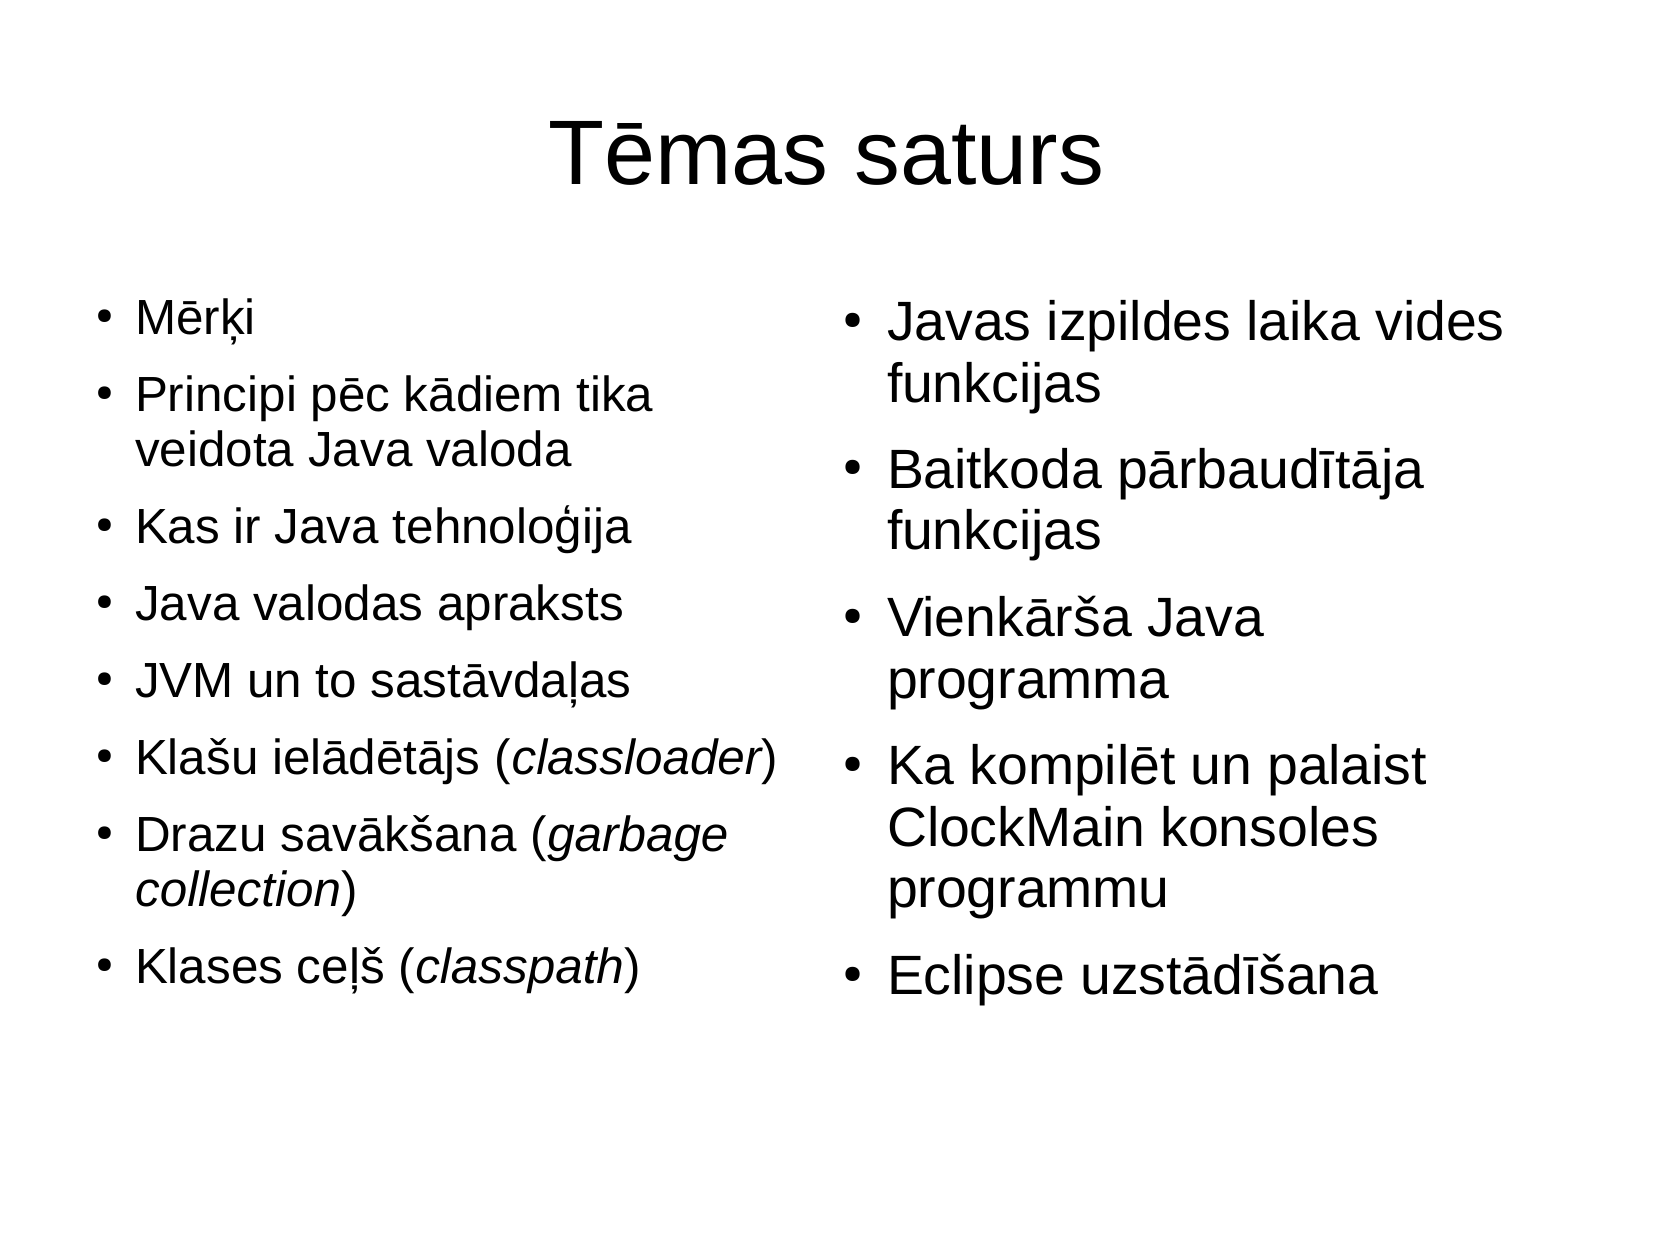

# Tēmas saturs
Mērķi
Principi pēc kādiem tika veidota Java valoda
Kas ir Java tehnoloģija
Java valodas apraksts
JVM un to sastāvdaļas
Klašu ielādētājs (classloader)
Drazu savākšana (garbage collection)
Klases ceļš (classpath)
Javas izpildes laika vides funkcijas
Baitkoda pārbaudītāja funkcijas
Vienkārša Java programma
Ka kompilēt un palaist ClockMain konsoles programmu
Eclipse uzstādīšana